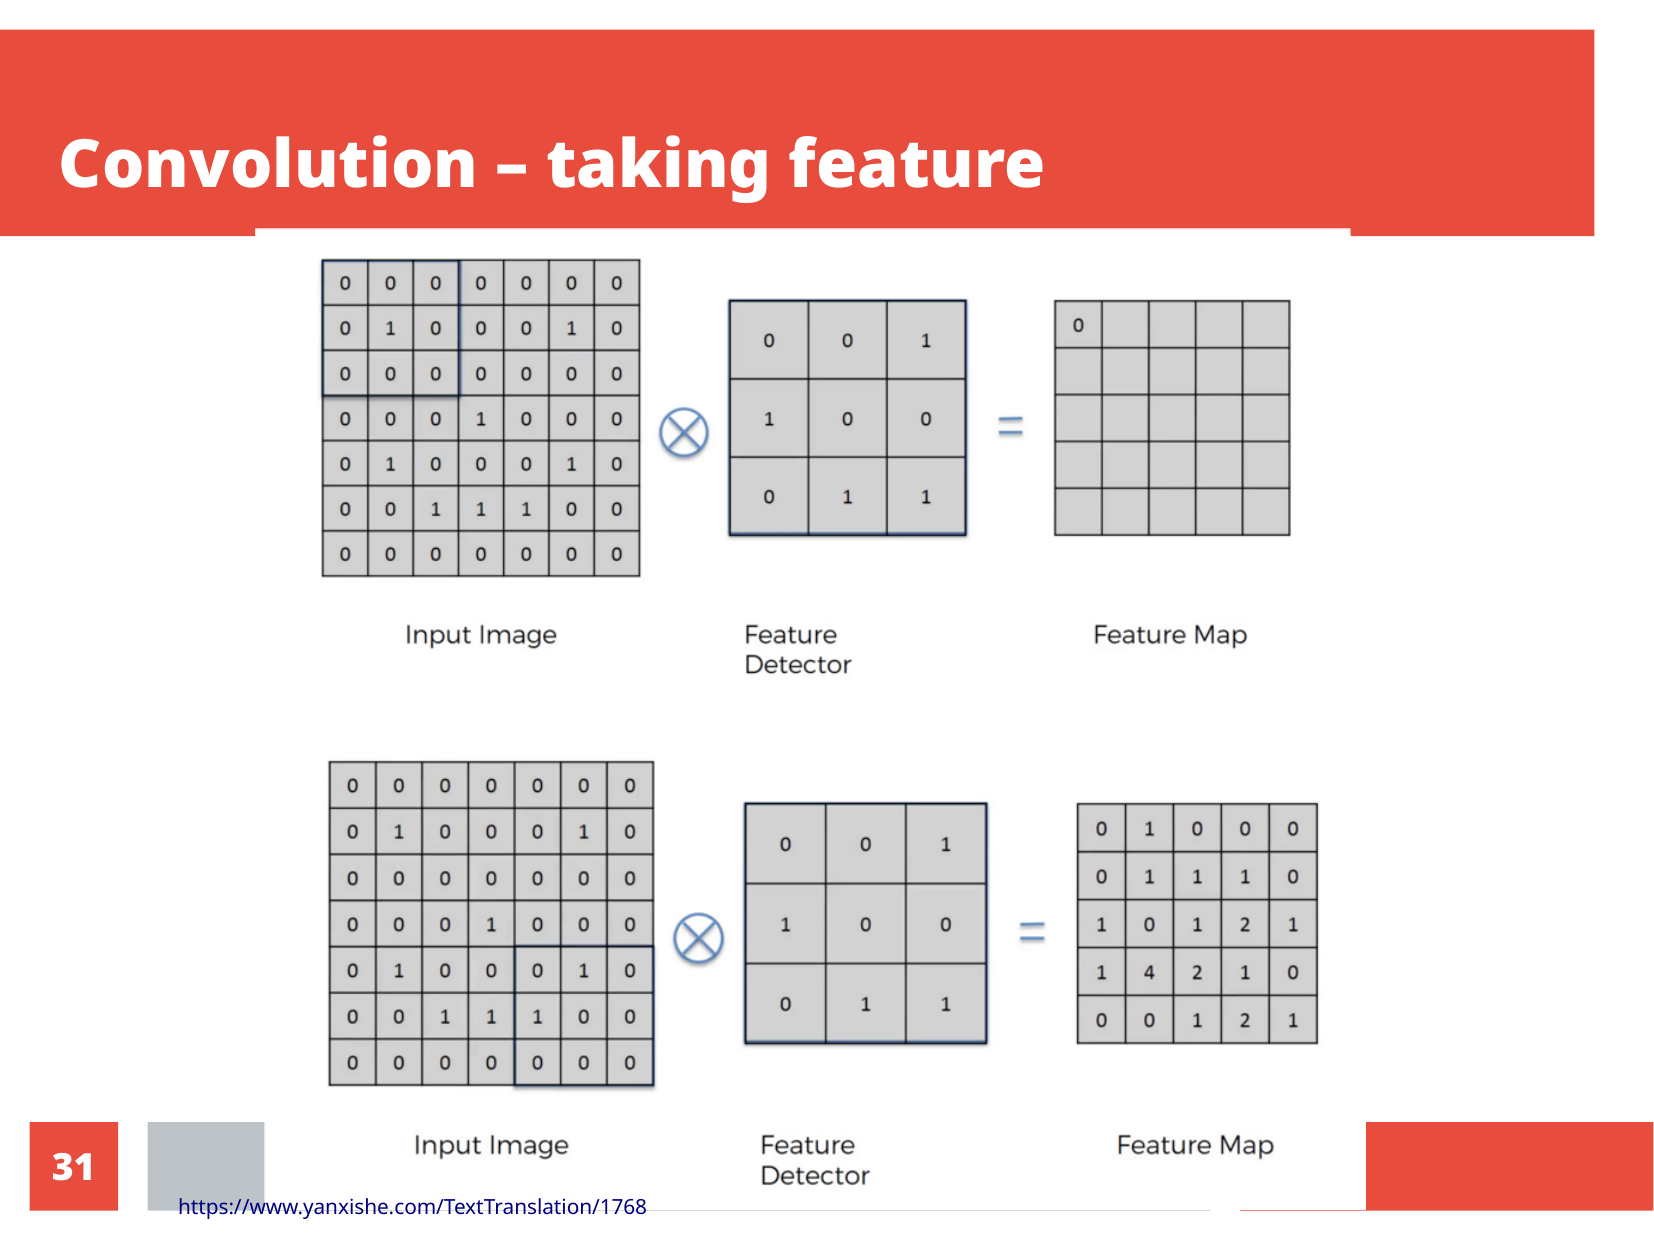

# Convolution – taking feature
31
https://www.yanxishe.com/TextTranslation/1768